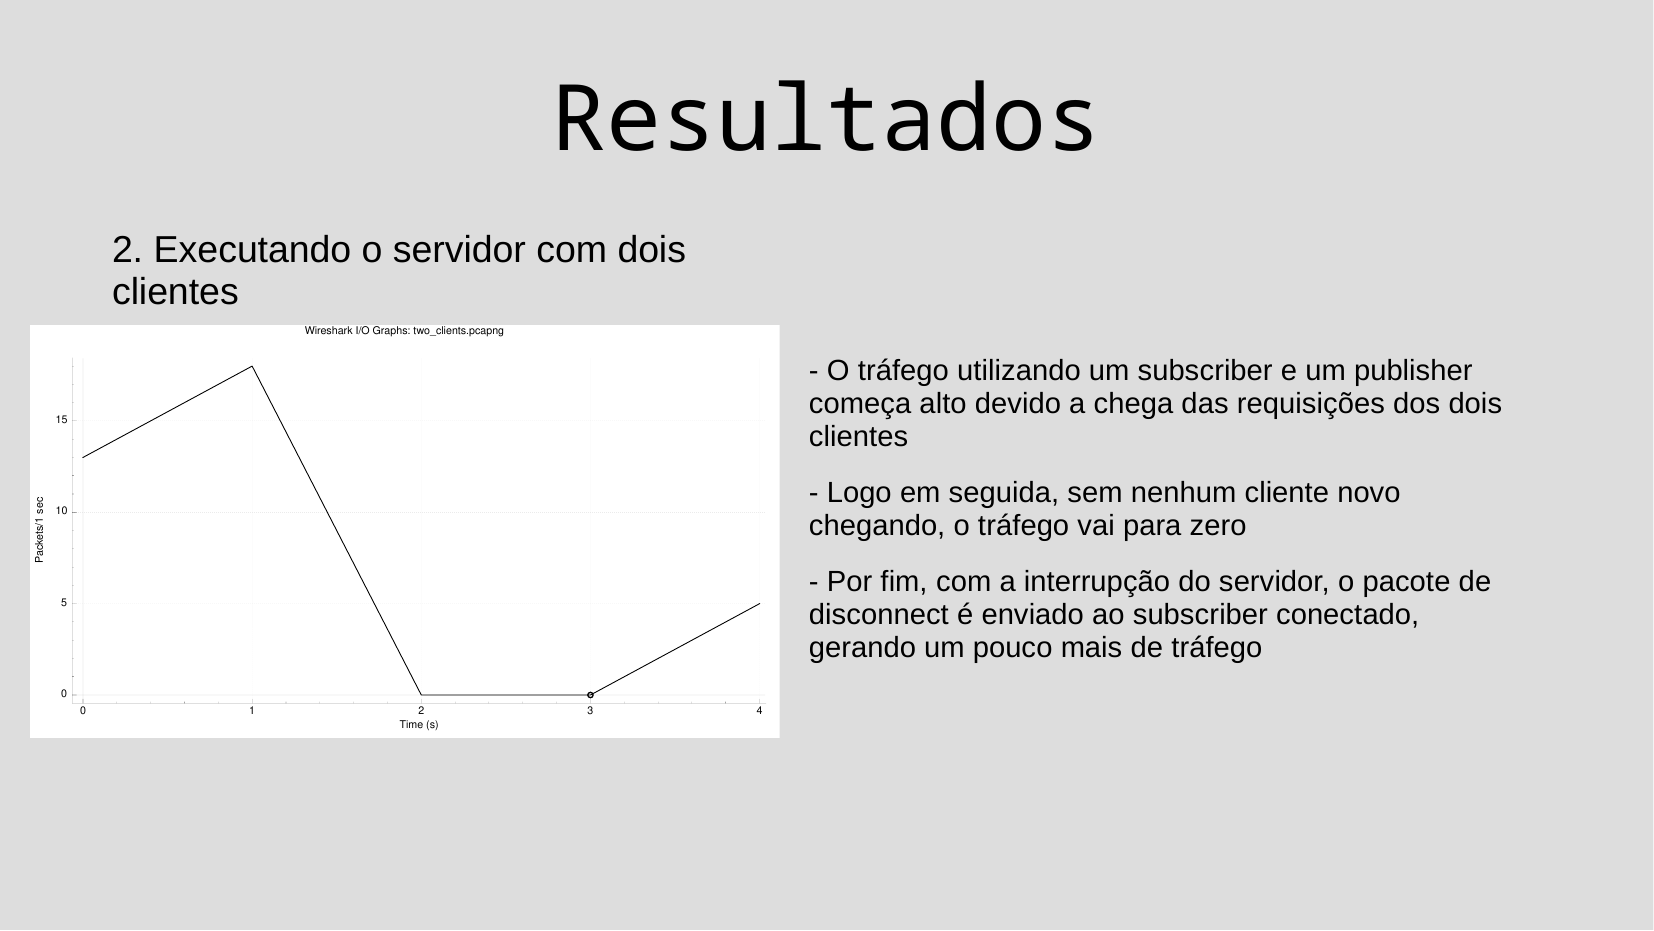

# Resultados
2. Executando o servidor com dois clientes
- O tráfego utilizando um subscriber e um publisher começa alto devido a chega das requisições dos dois clientes
- Logo em seguida, sem nenhum cliente novo chegando, o tráfego vai para zero
- Por fim, com a interrupção do servidor, o pacote de disconnect é enviado ao subscriber conectado, gerando um pouco mais de tráfego